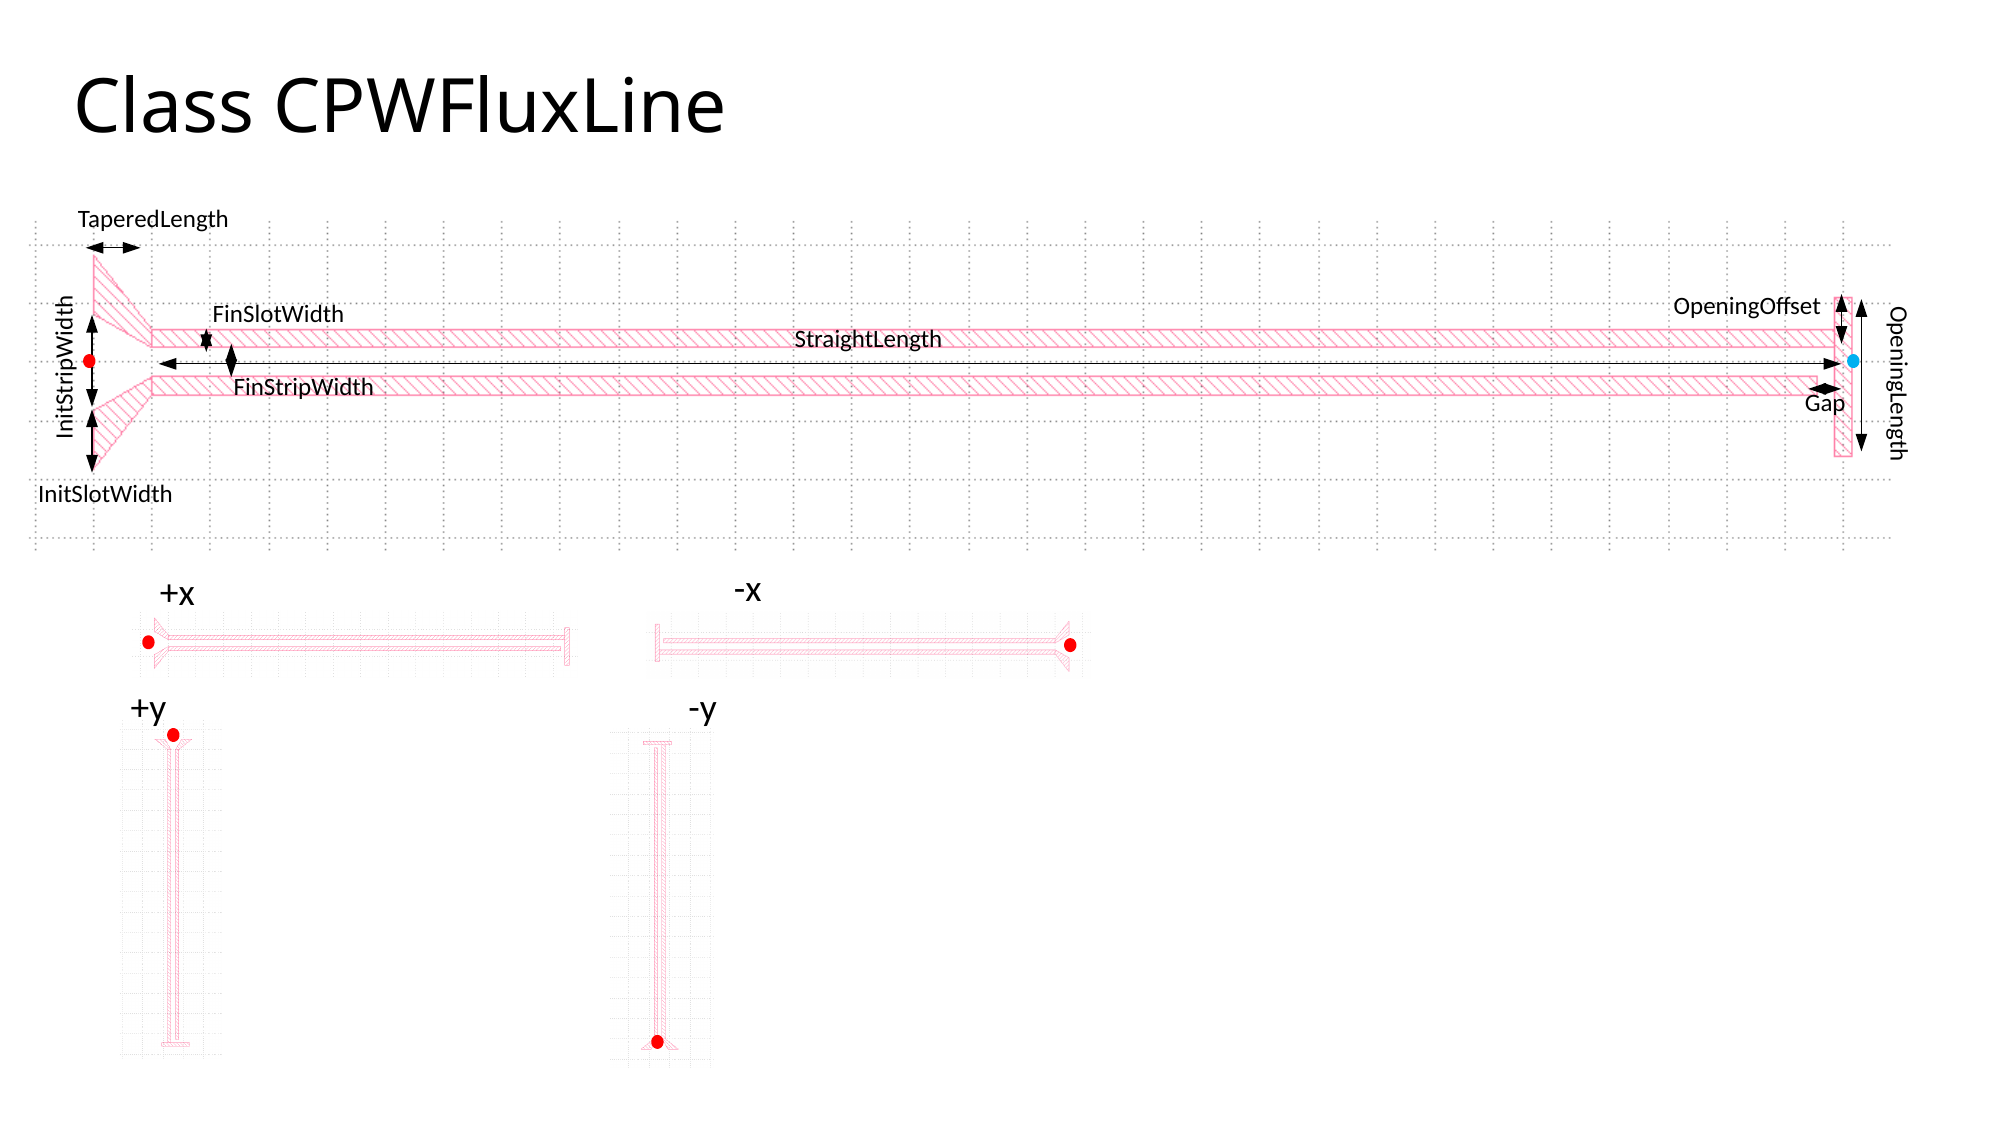

# Class CPWFluxLine
TaperedLength
OpeningOffset
FinSlotWidth
StraightLength
InitStripWidth
OpeningLength
FinStripWidth
Gap
InitSlotWidth
-x
+x
+y
-y